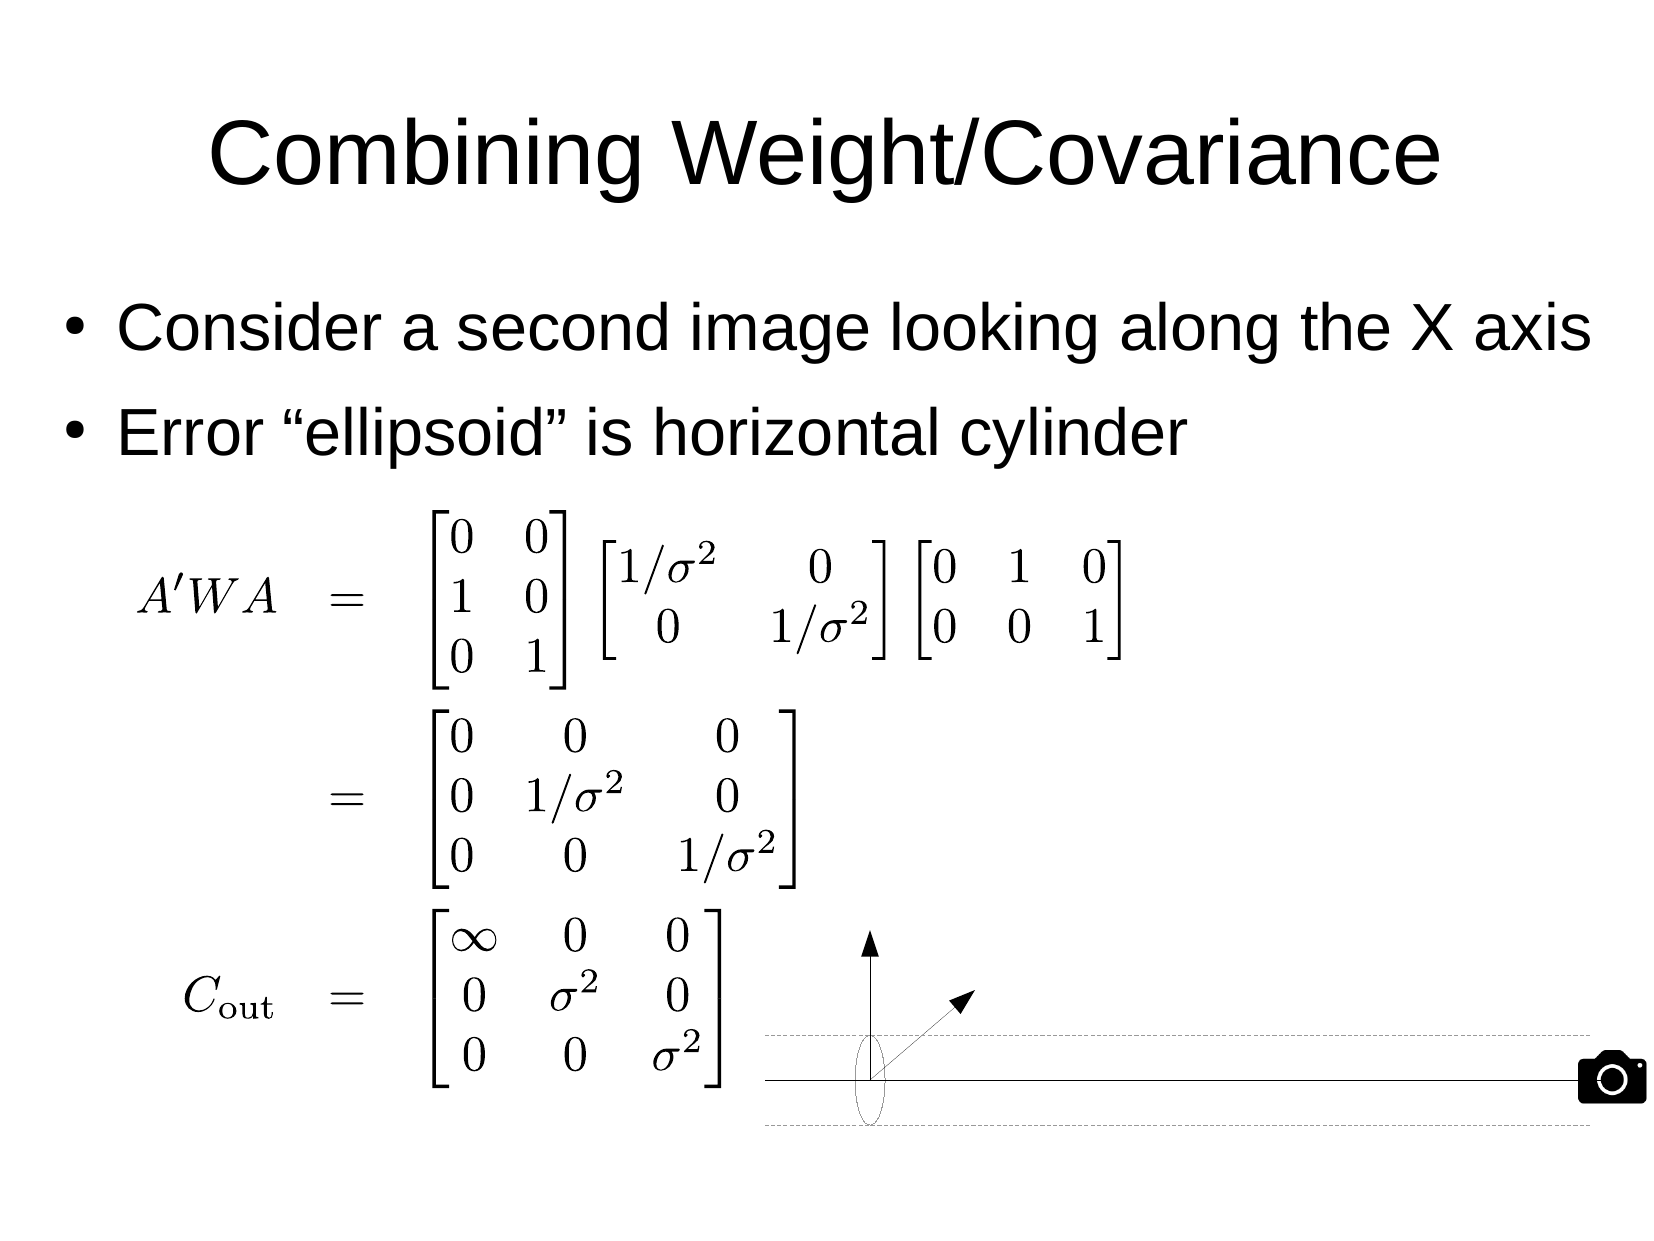

# Combining Weight/Covariance
Consider a second image looking along the X axis
Error “ellipsoid” is horizontal cylinder